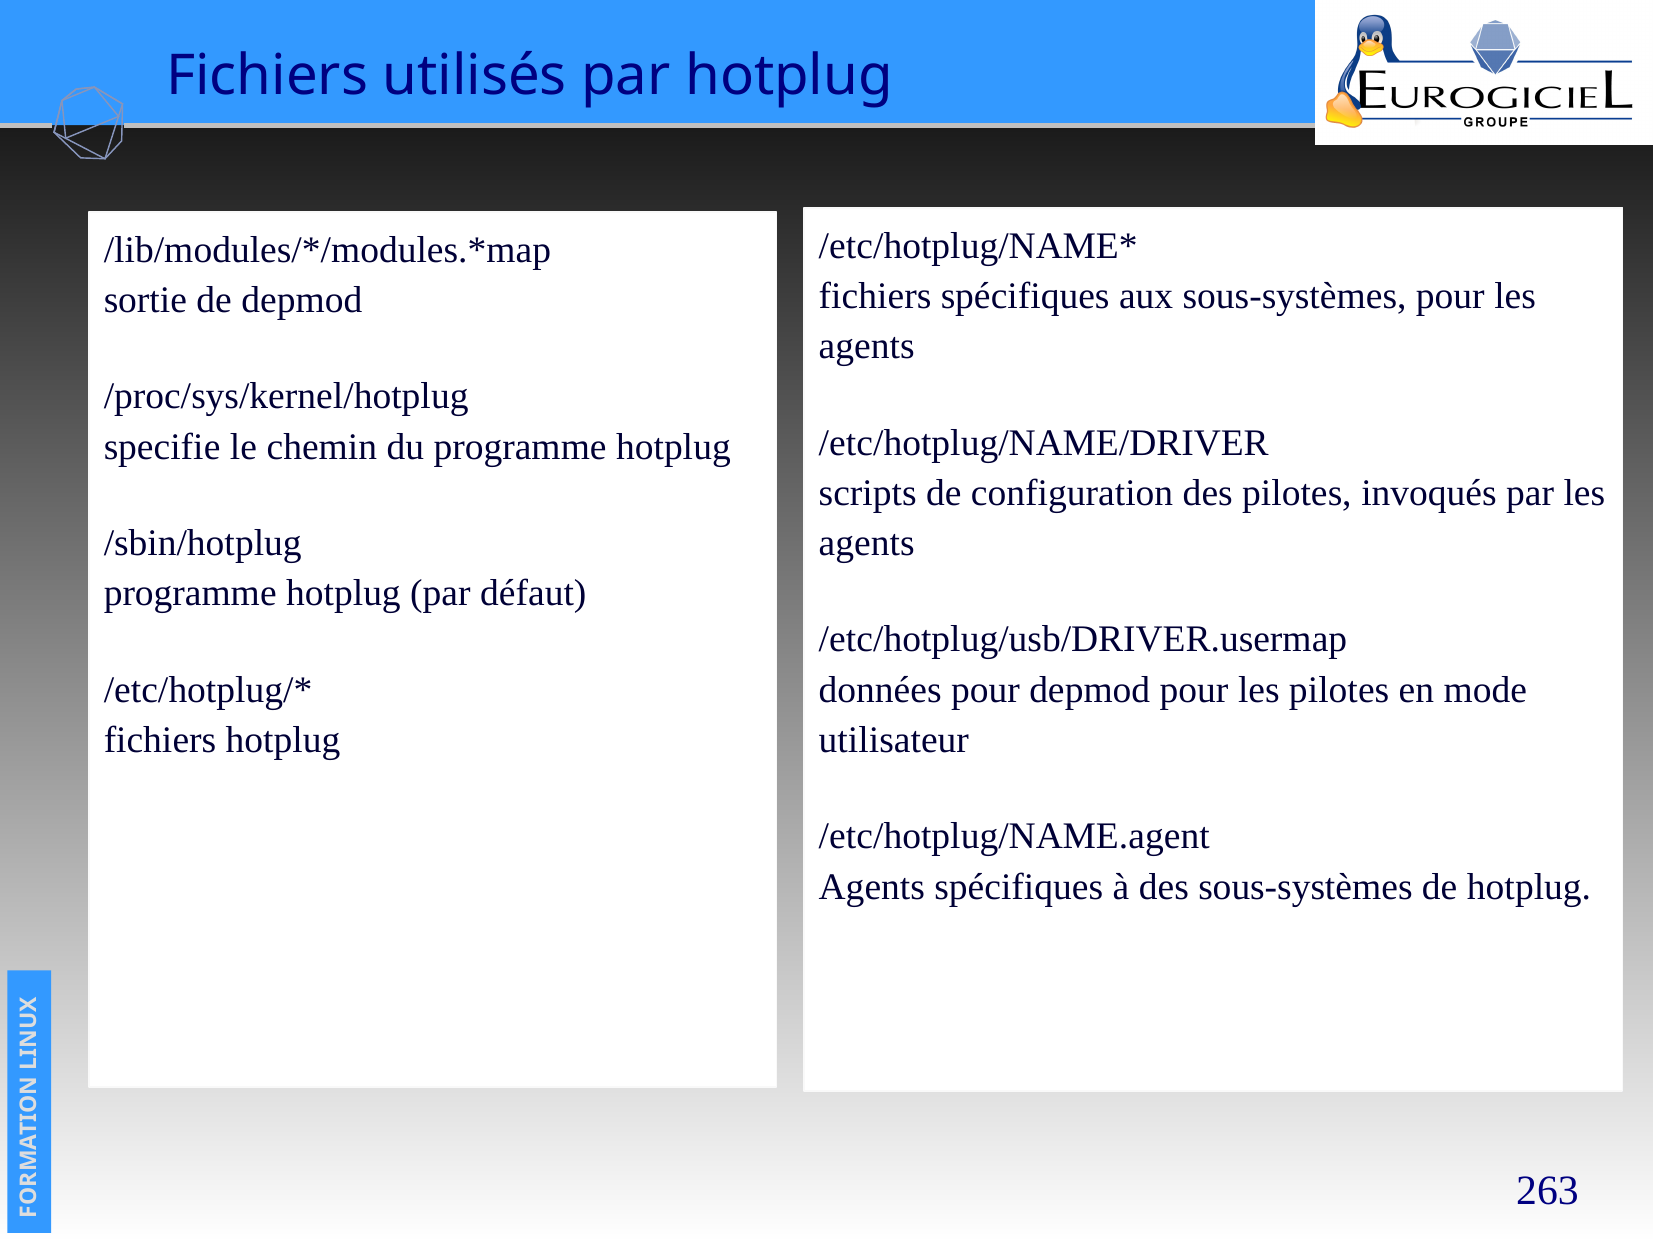

# Fichiers utilisés par hotplug
/etc/hotplug/NAME*
fichiers spécifiques aux sous-systèmes, pour les agents
/etc/hotplug/NAME/DRIVER
scripts de configuration des pilotes, invoqués par les agents
/etc/hotplug/usb/DRIVER.usermap
données pour depmod pour les pilotes en mode utilisateur
/etc/hotplug/NAME.agent
Agents spécifiques à des sous-systèmes de hotplug.
/lib/modules/*/modules.*map
sortie de depmod
/proc/sys/kernel/hotplug
specifie le chemin du programme hotplug
/sbin/hotplug
programme hotplug (par défaut)‏
/etc/hotplug/*
fichiers hotplug